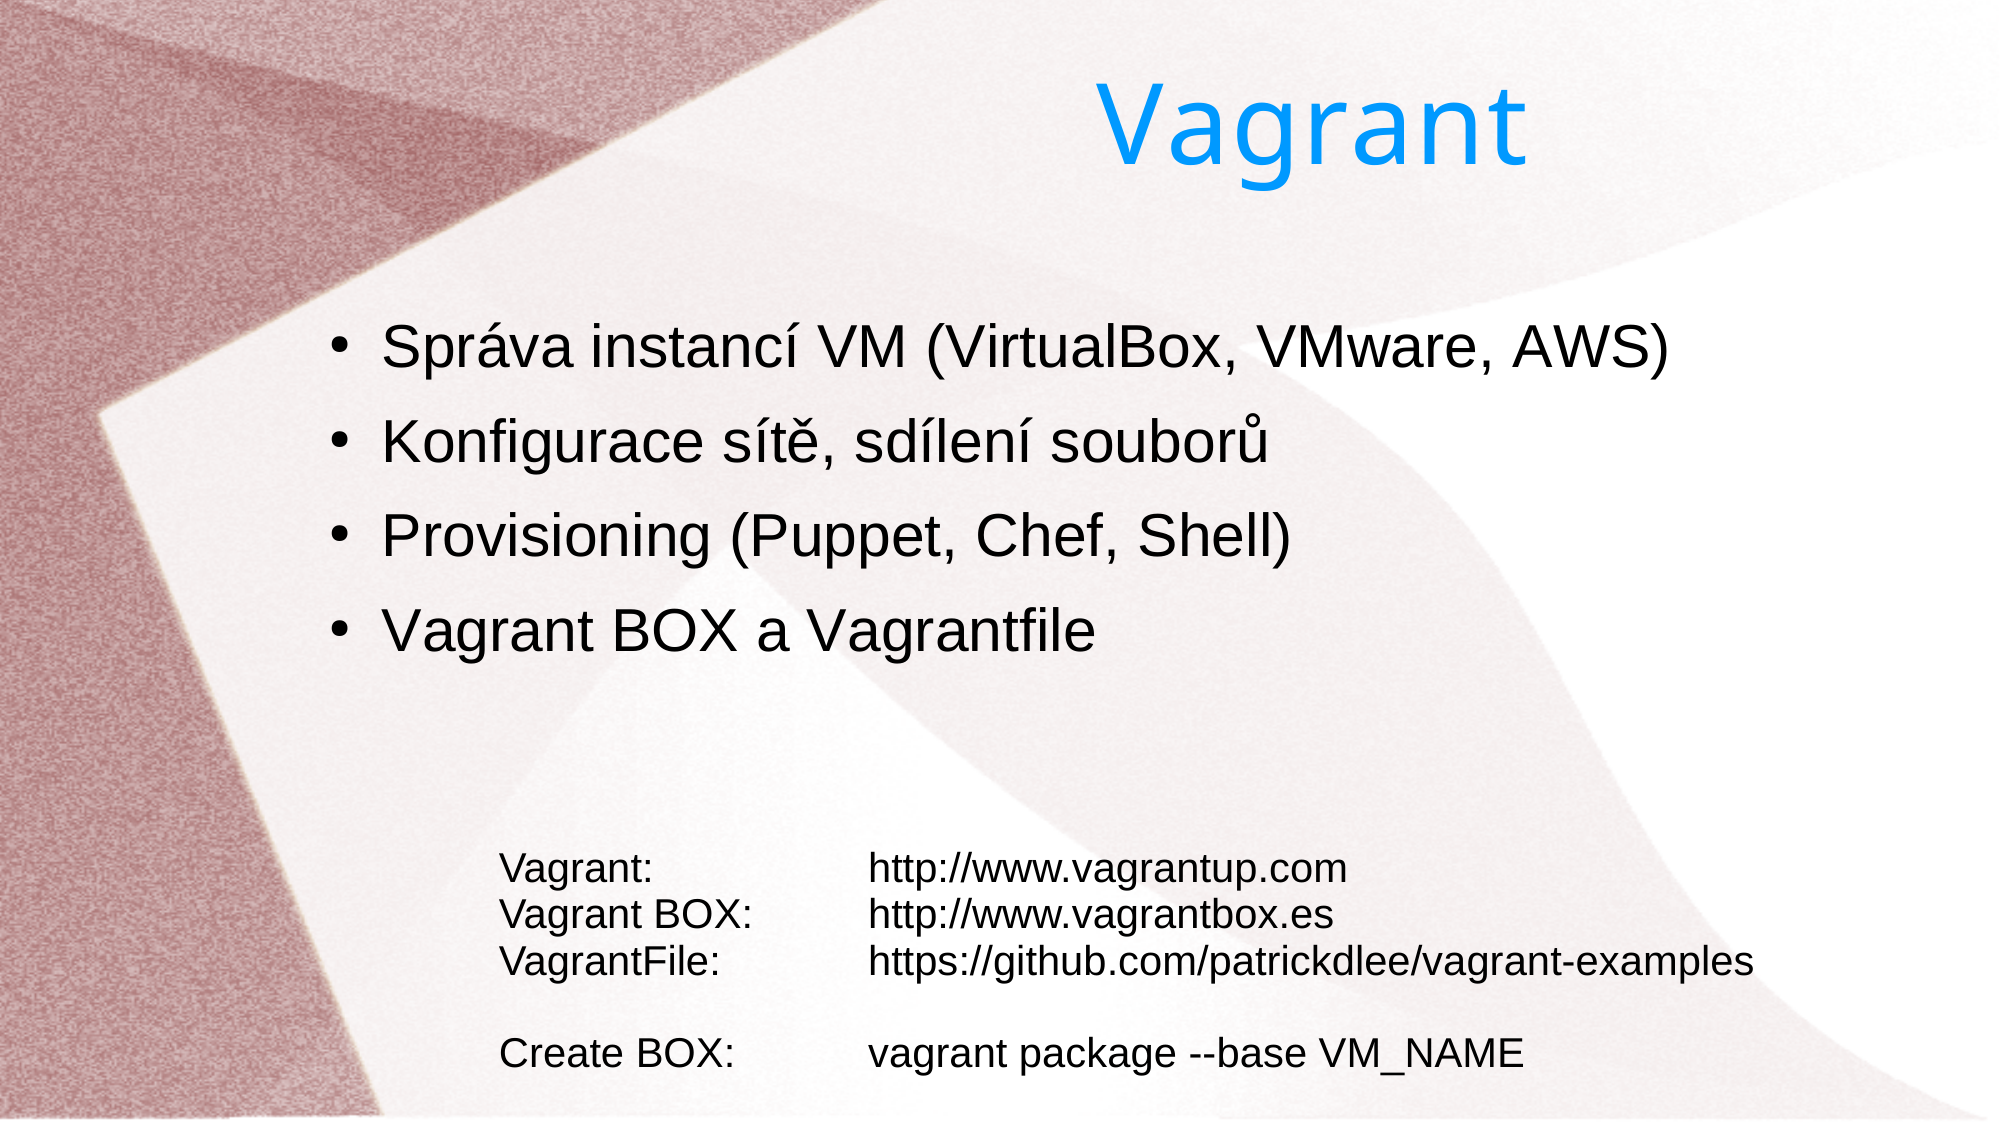

# Vagrant
Správa instancí VM (VirtualBox, VMware, AWS)
Konfigurace sítě, sdílení souborů
Provisioning (Puppet, Chef, Shell)
Vagrant BOX a Vagrantfile
Vagrant: 			http://www.vagrantup.com
Vagrant BOX:		http://www.vagrantbox.es
VagrantFile: 		https://github.com/patrickdlee/vagrant-examples
Create BOX:		vagrant package --base VM_NAME